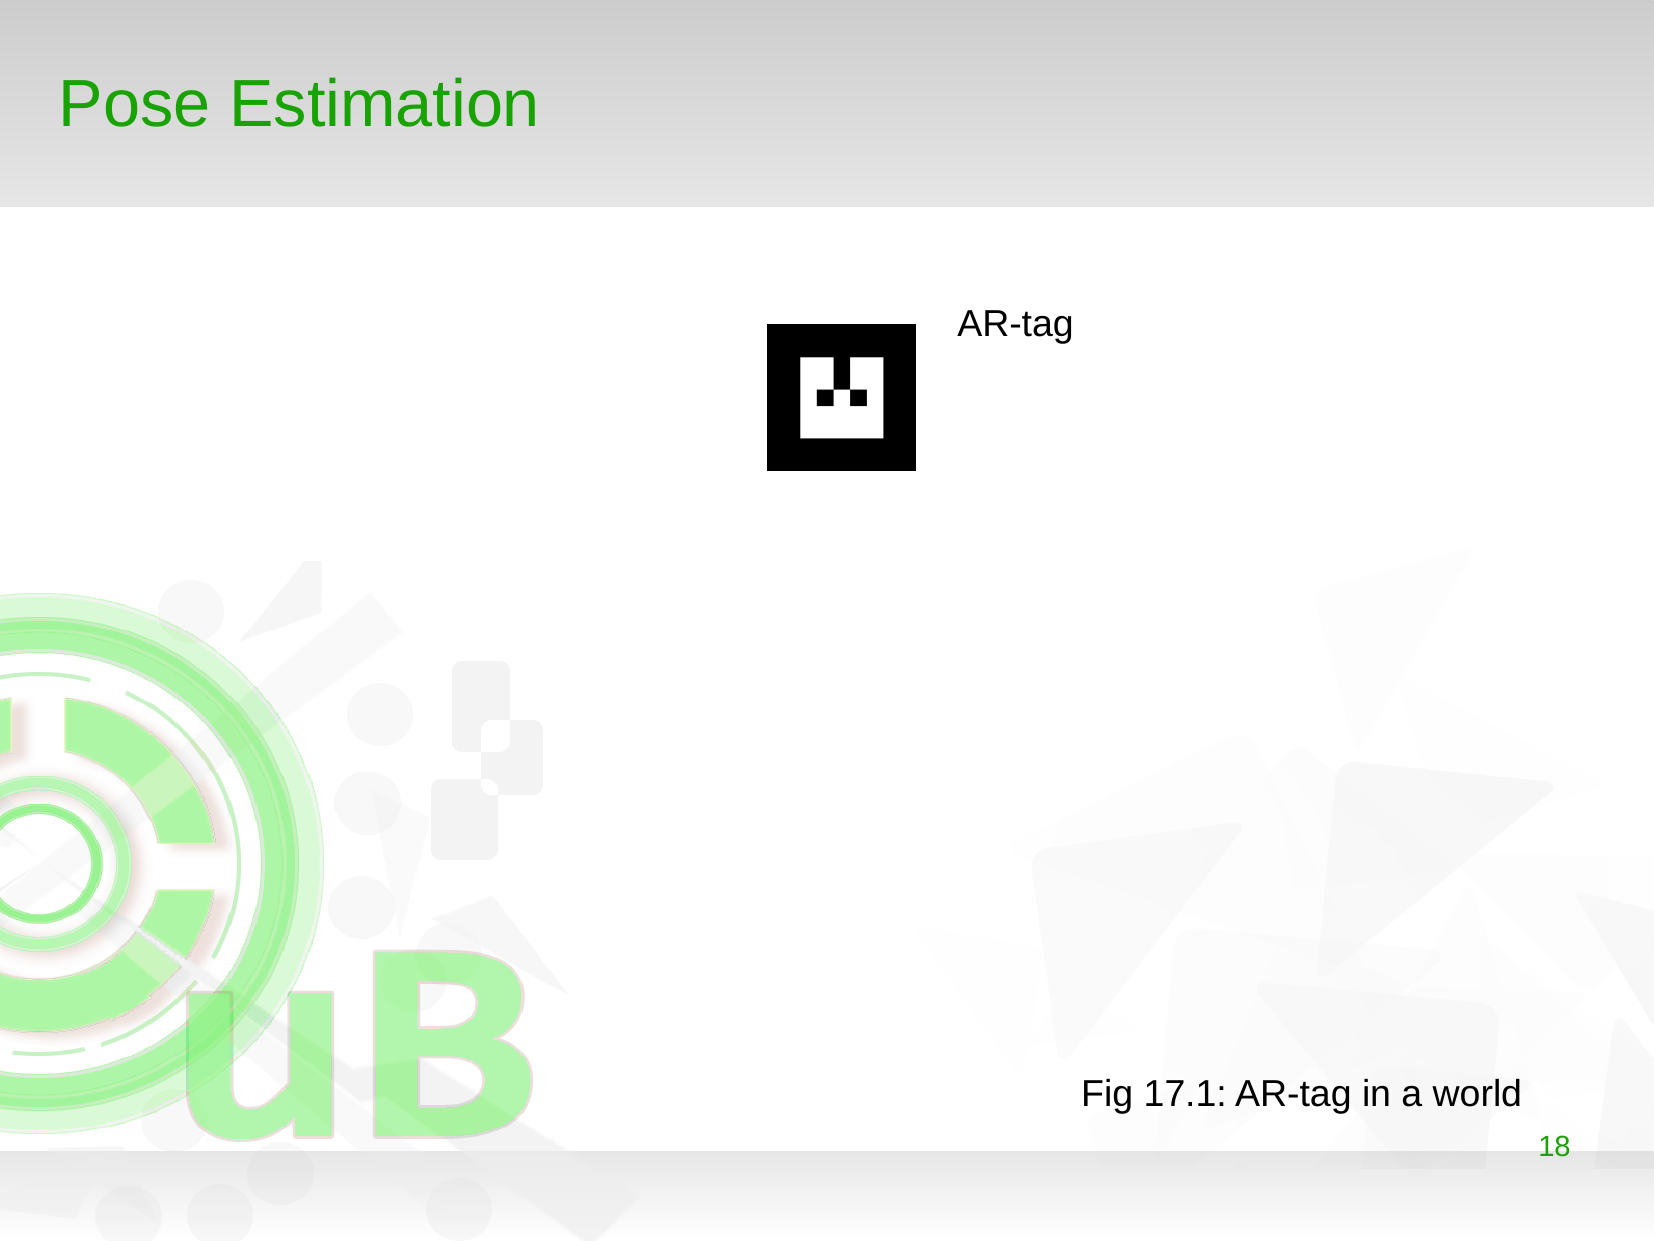

# Pose Estimation
AR-tag
Fig 17.1: AR-tag in a world
18